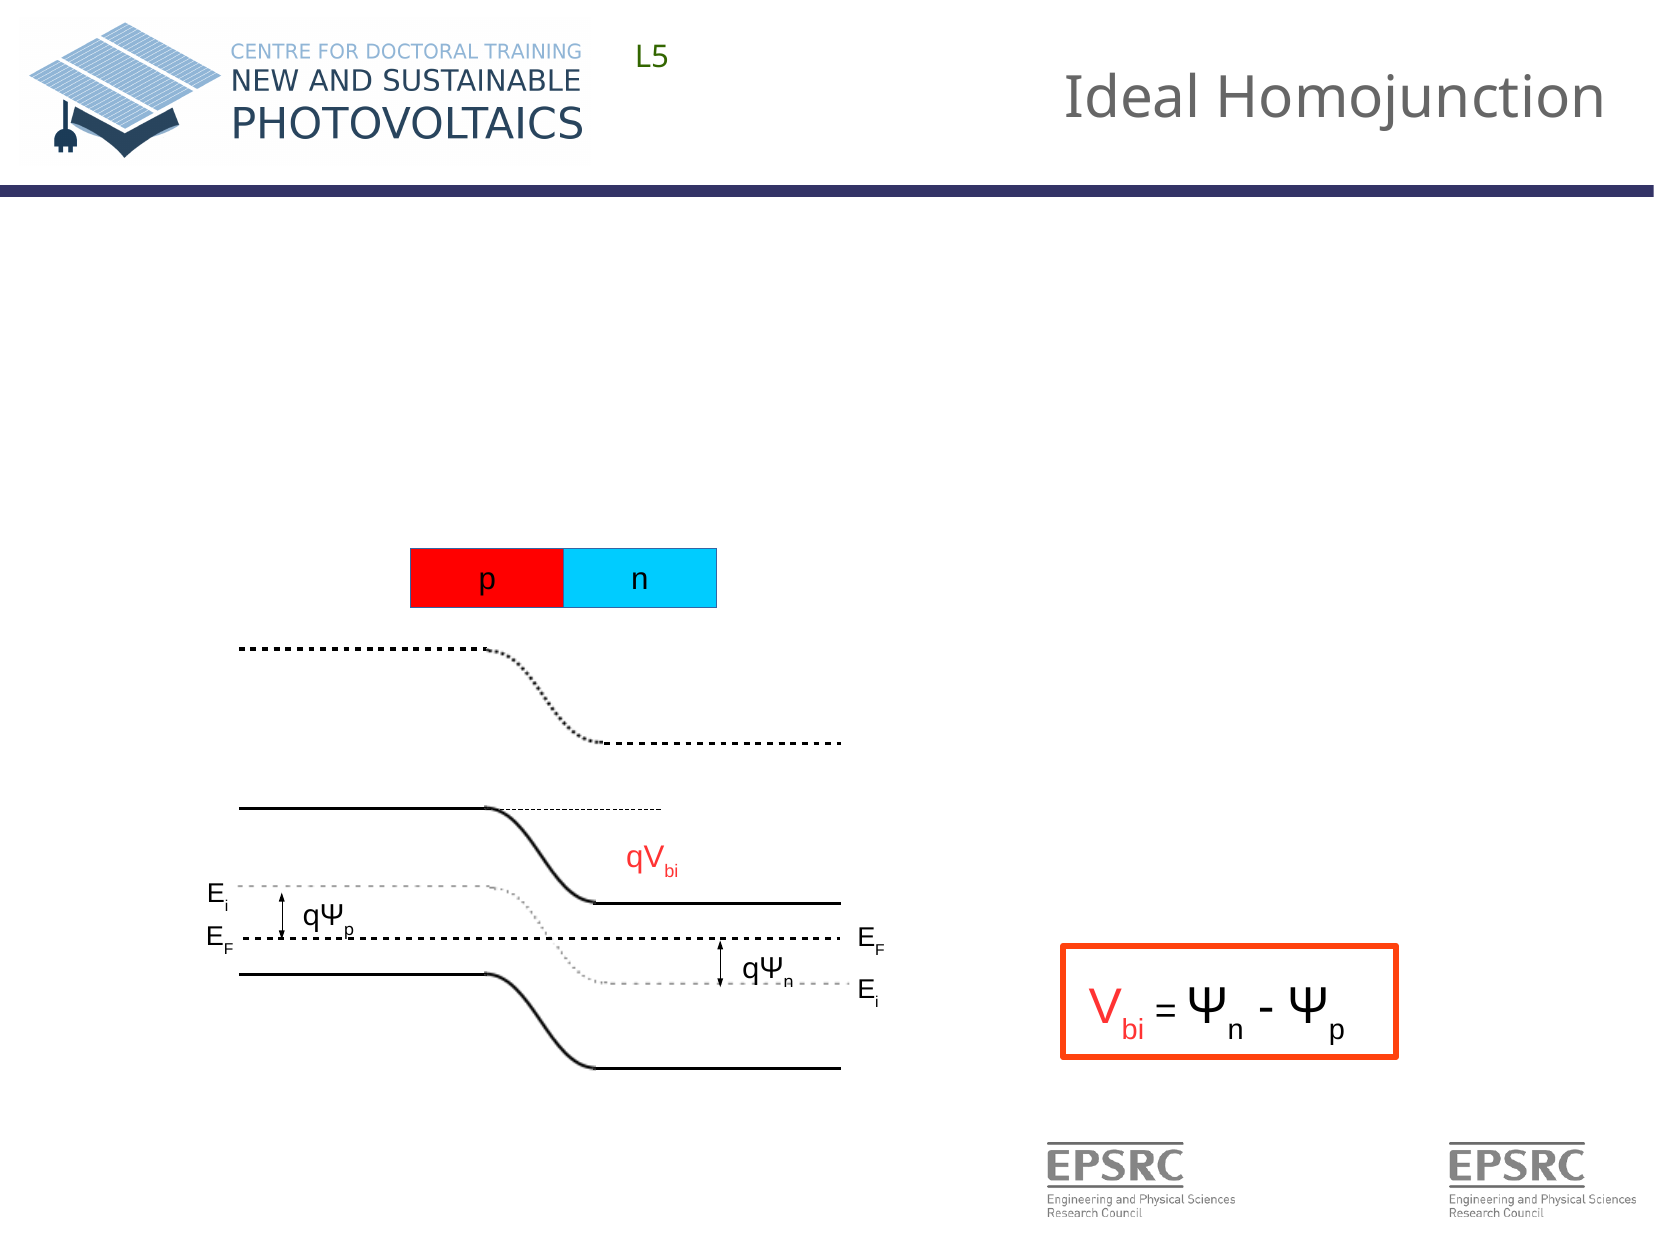

L5
Ideal Homojunction
p
n
qVbi
Ei
qΨp
EF
EF
qΨn
Vbi = Ψn - Ψp
Ei